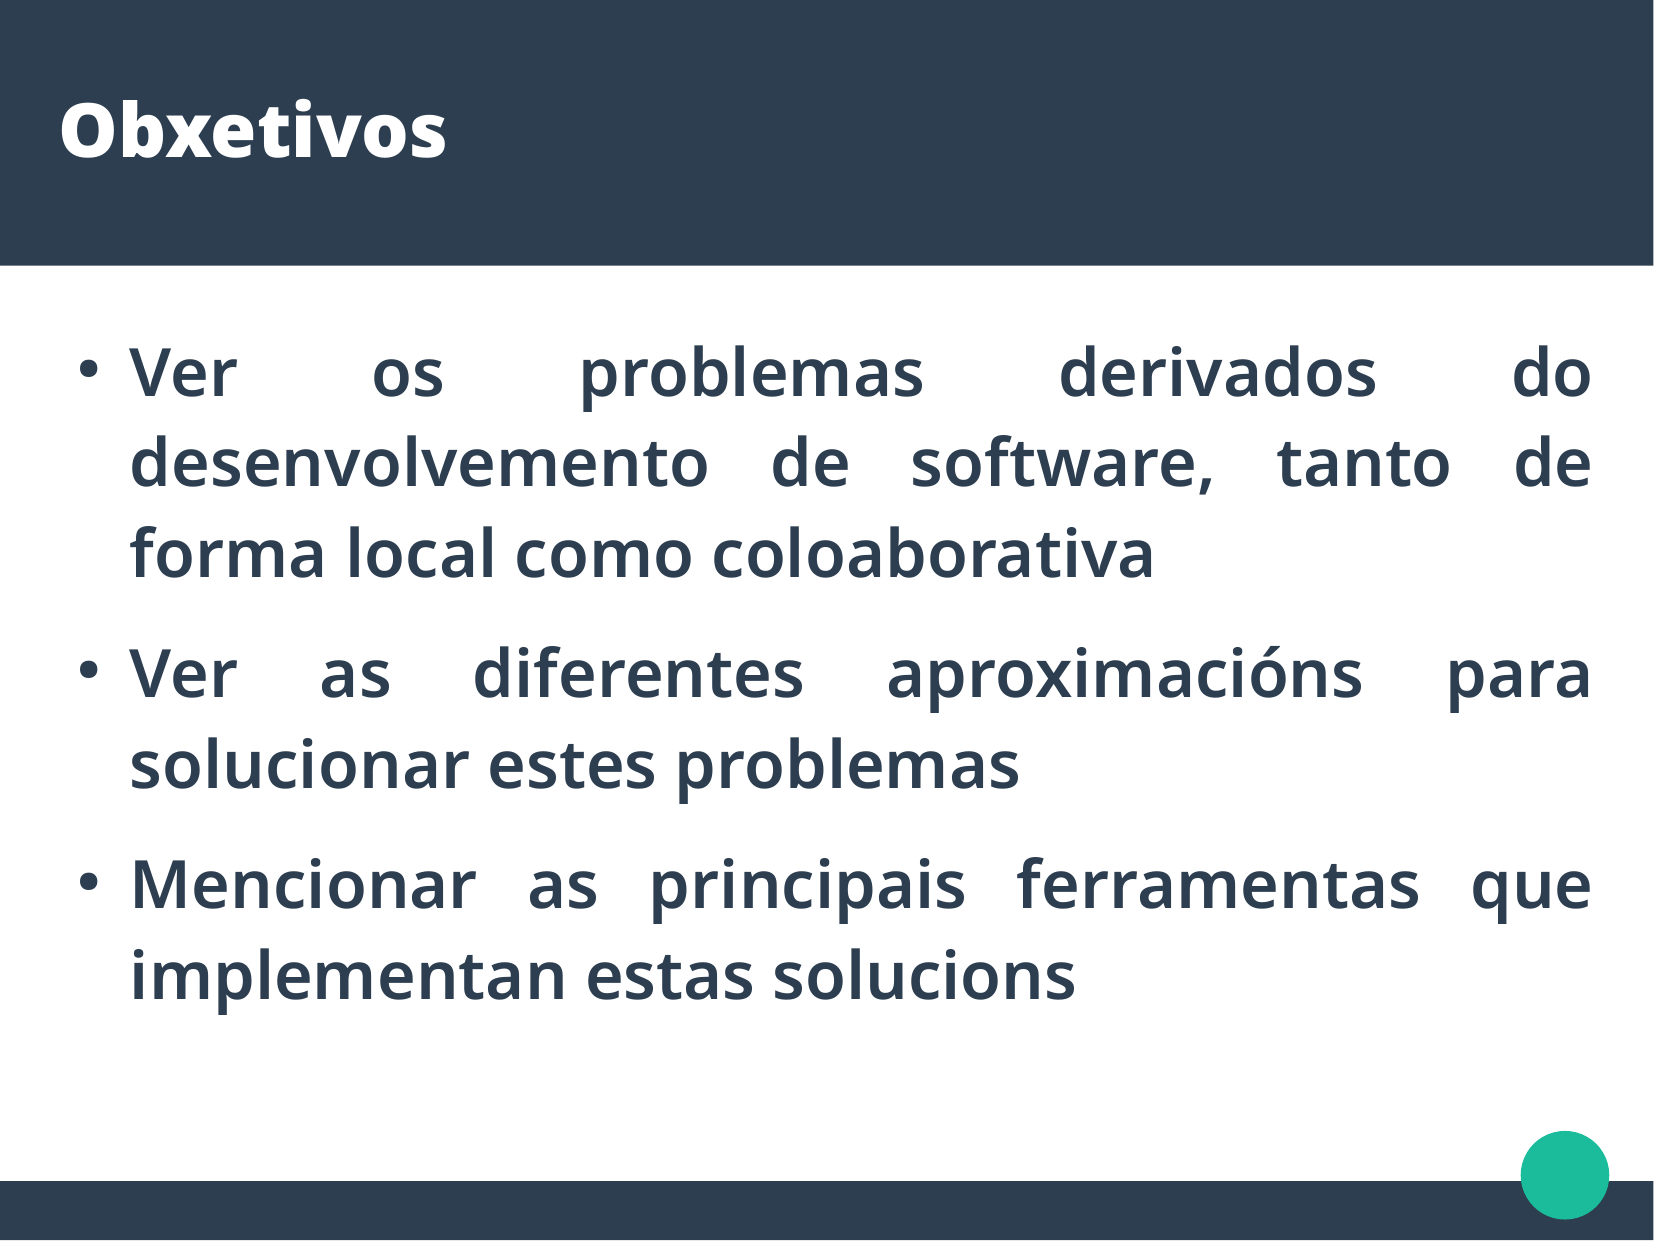

# Obxetivos
Ver os problemas derivados do desenvolvemento de software, tanto de forma local como coloaborativa
Ver as diferentes aproximacións para solucionar estes problemas
Mencionar as principais ferramentas que implementan estas solucions